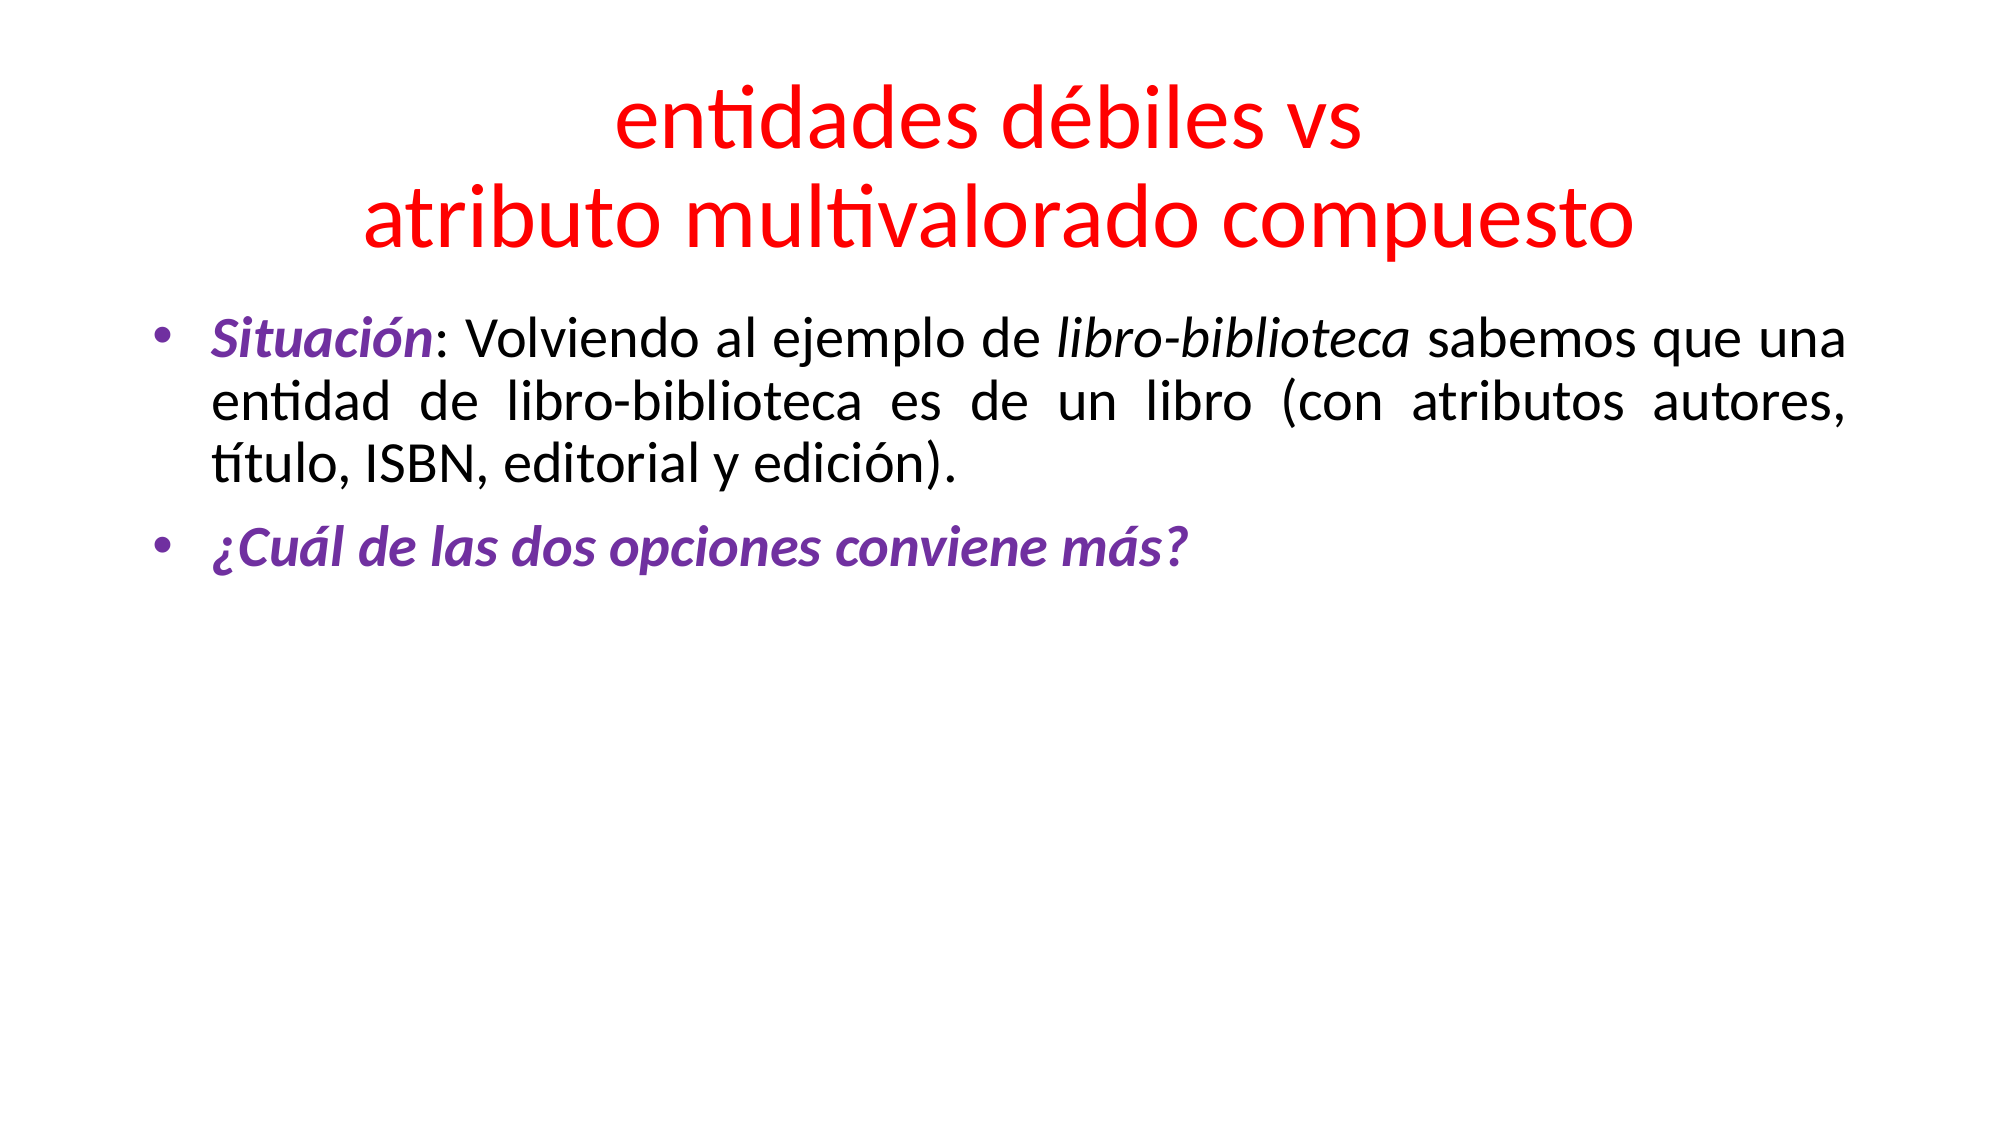

# entidades débiles vs atributo multivalorado compuesto
Situación: Volviendo al ejemplo de libro-biblioteca sabemos que una entidad de libro-biblioteca es de un libro (con atributos autores, título, ISBN, editorial y edición).
¿Cuál de las dos opciones conviene más?